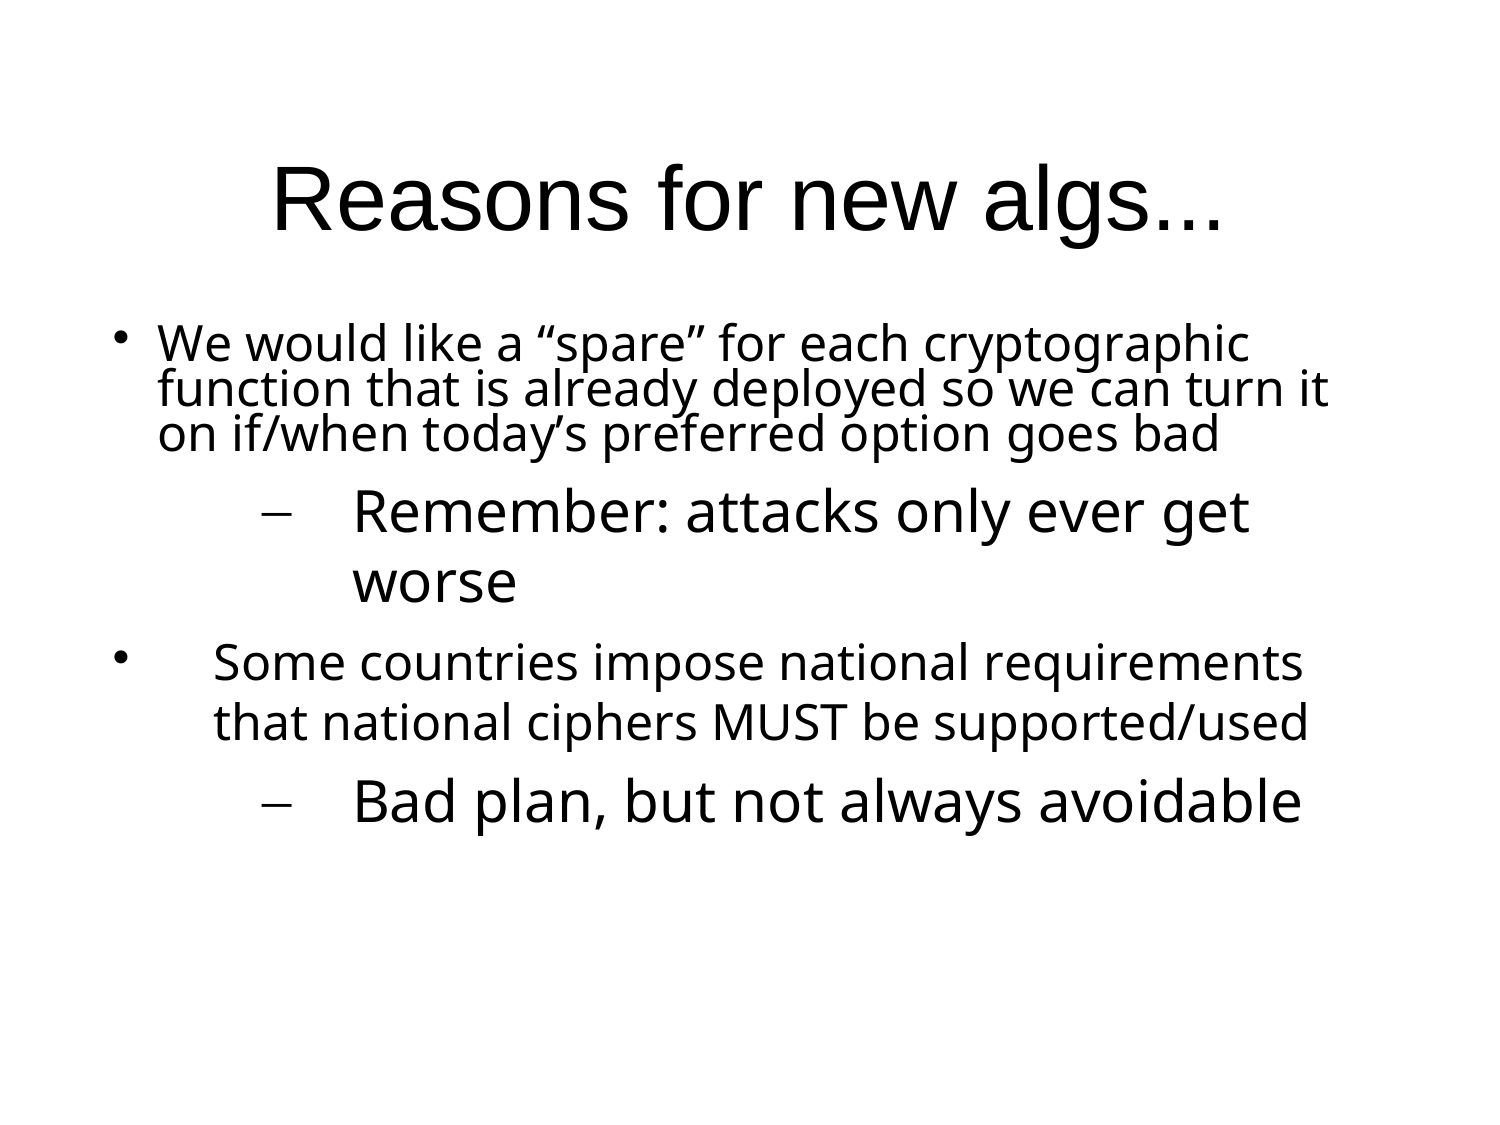

# Reasons for new algs...
We would like a “spare” for each cryptographic function that is already deployed so we can turn it on if/when today’s preferred option goes bad
Remember: attacks only ever get worse
Some countries impose national requirements that national ciphers MUST be supported/used
Bad plan, but not always avoidable